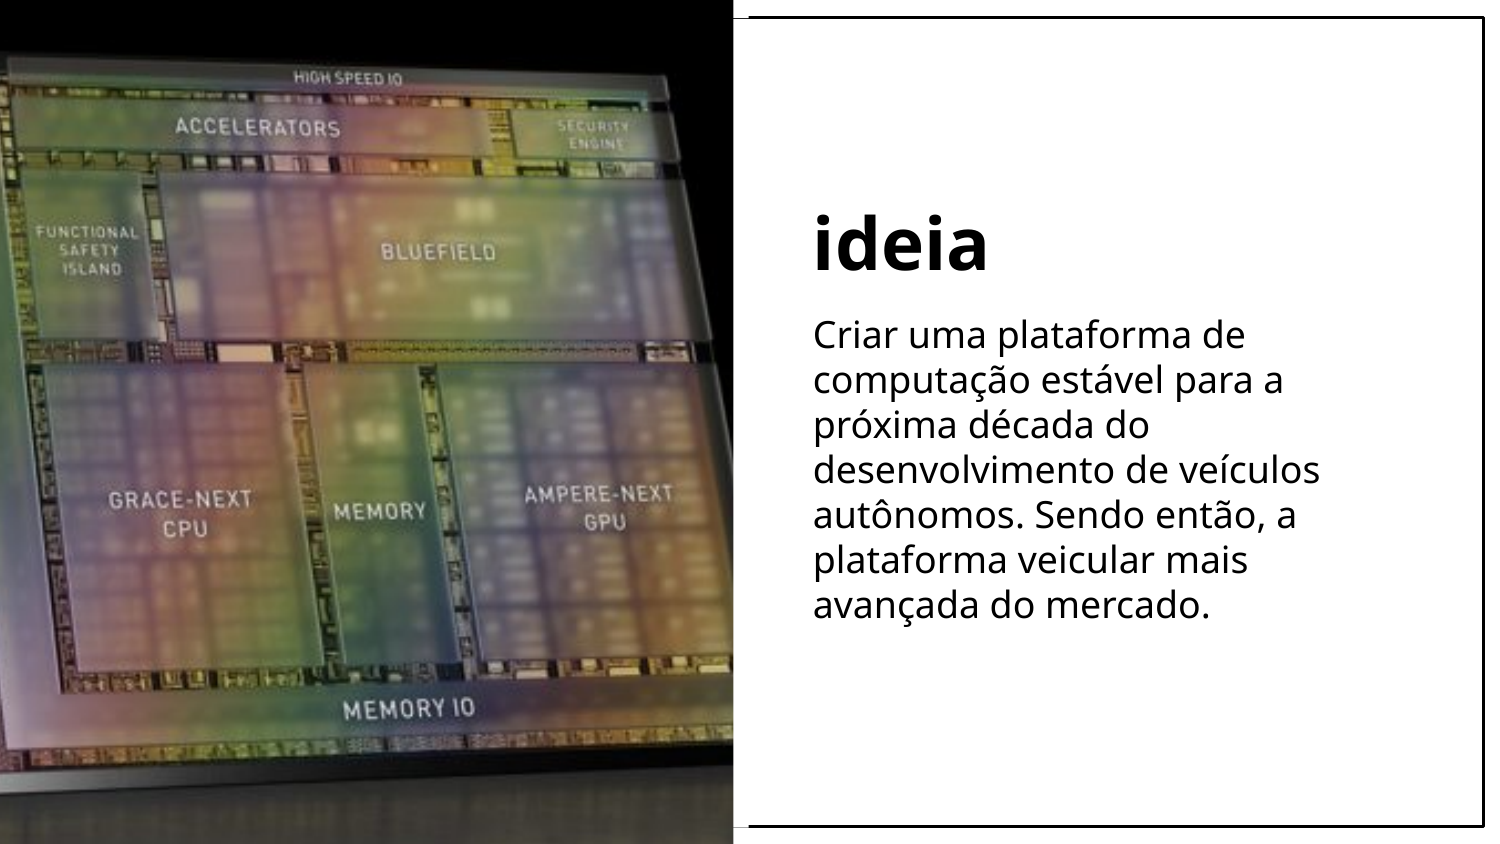

ideia
# Criar uma plataforma de computação estável para a próxima década do desenvolvimento de veículos autônomos. Sendo então, a plataforma veicular mais avançada do mercado.